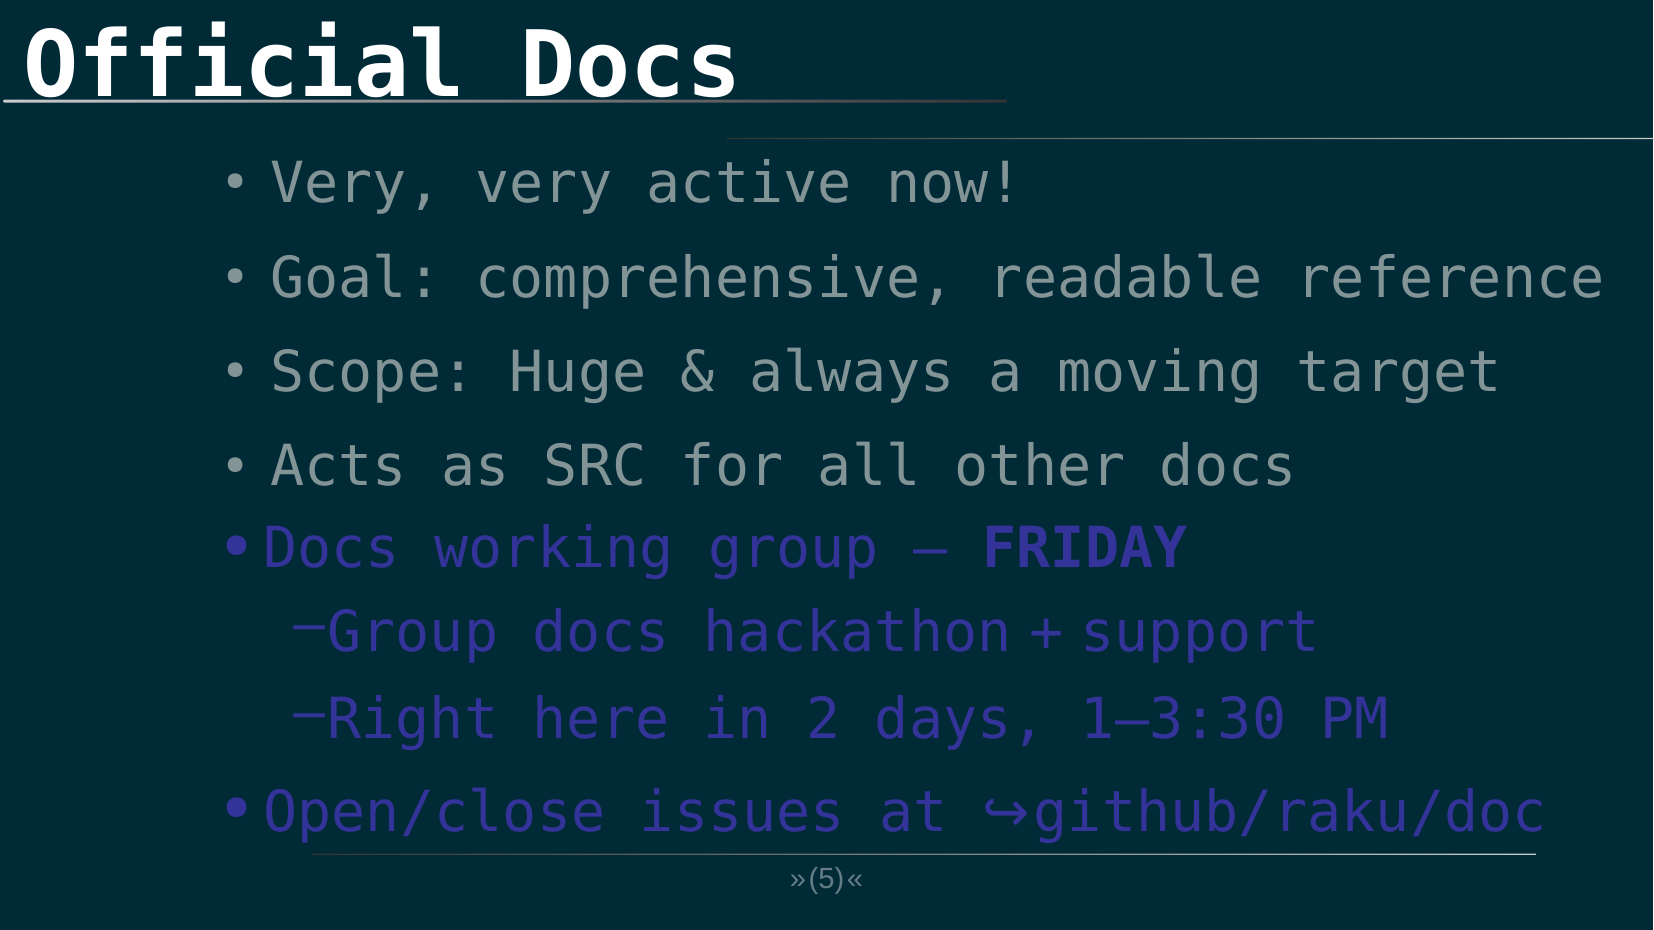

# Official Docs
Very, very active now!
Goal: comprehensive, readable reference
Scope: Huge & always a moving target
Acts as SRC for all other docs
Docs working group – FRIDAY
 Group docs hackathon + support
 Right here in 2 days, 1—3:30 PM
Open/close issues at ↪ github/raku/doc